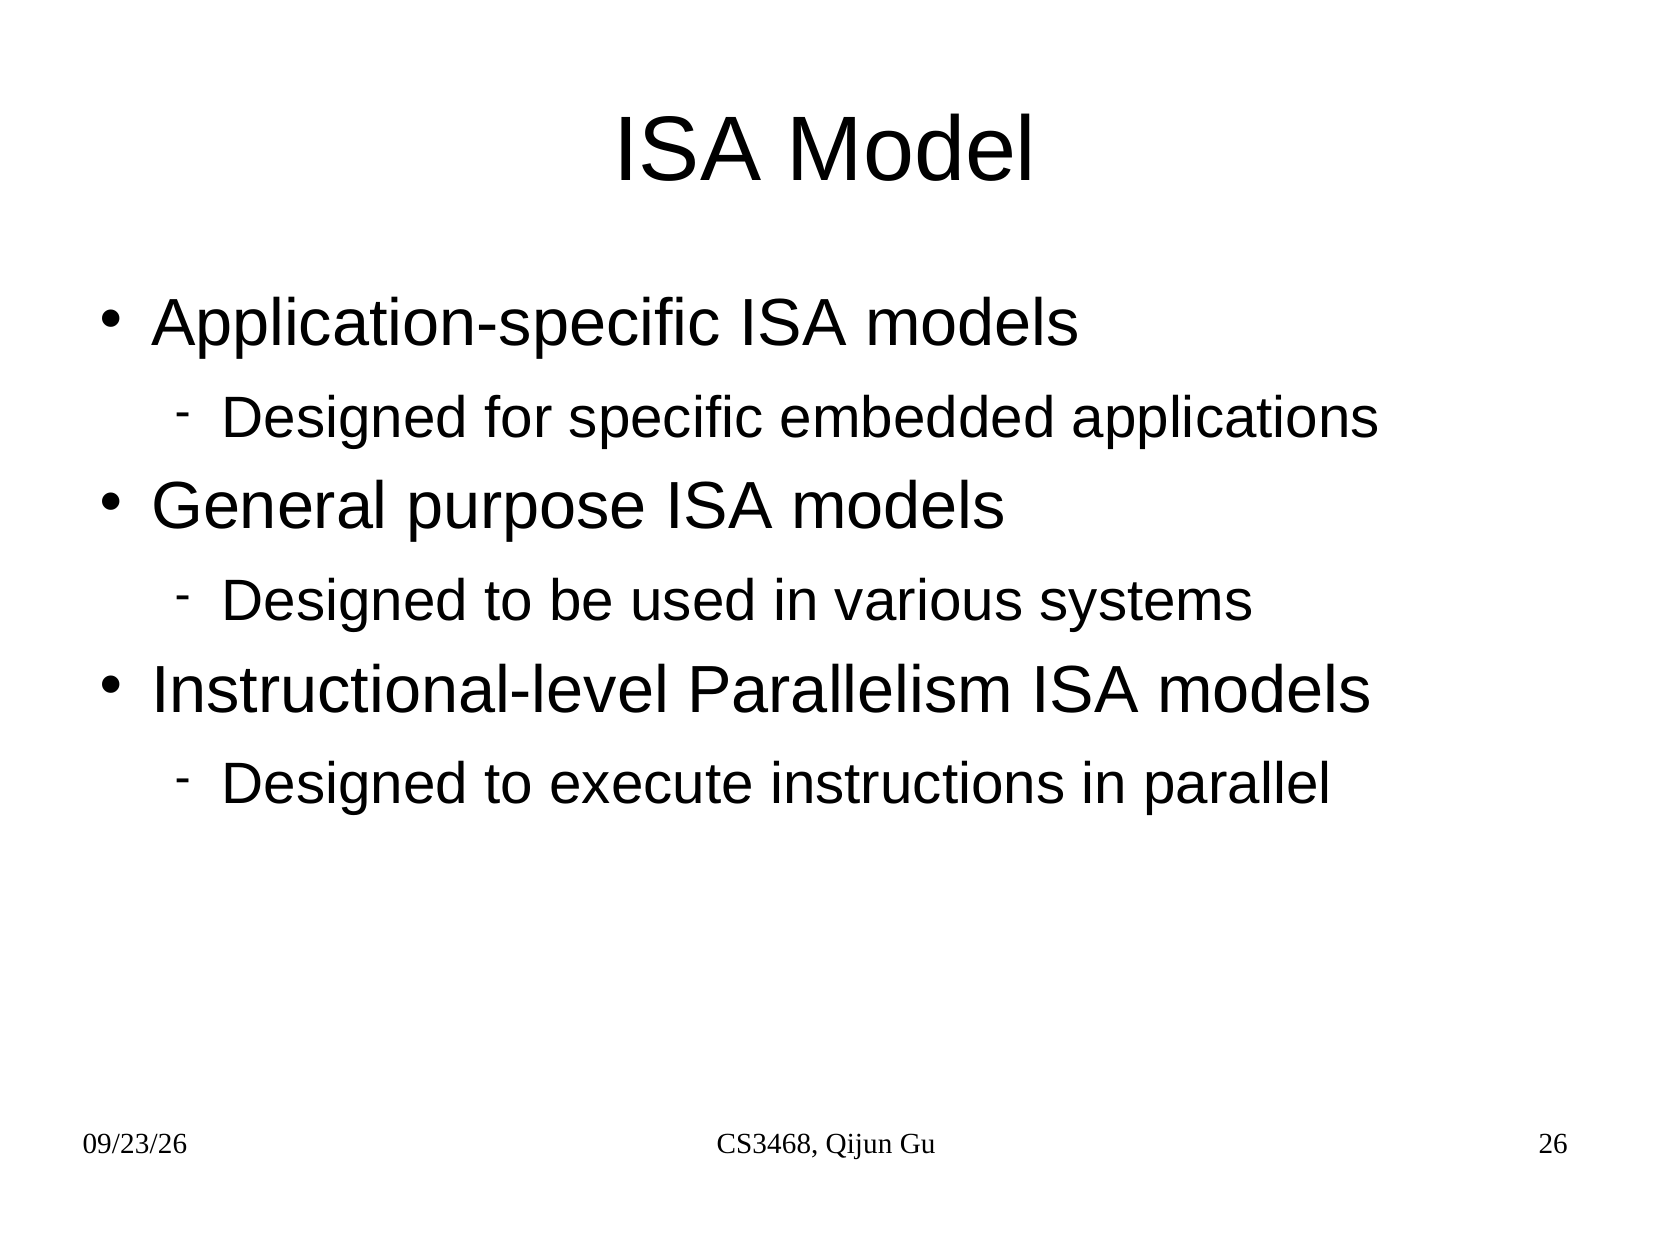

# ISA Model
Application-specific ISA models
Designed for specific embedded applications
General purpose ISA models
Designed to be used in various systems
Instructional-level Parallelism ISA models
Designed to execute instructions in parallel
CS3468, Qijun Gu
26